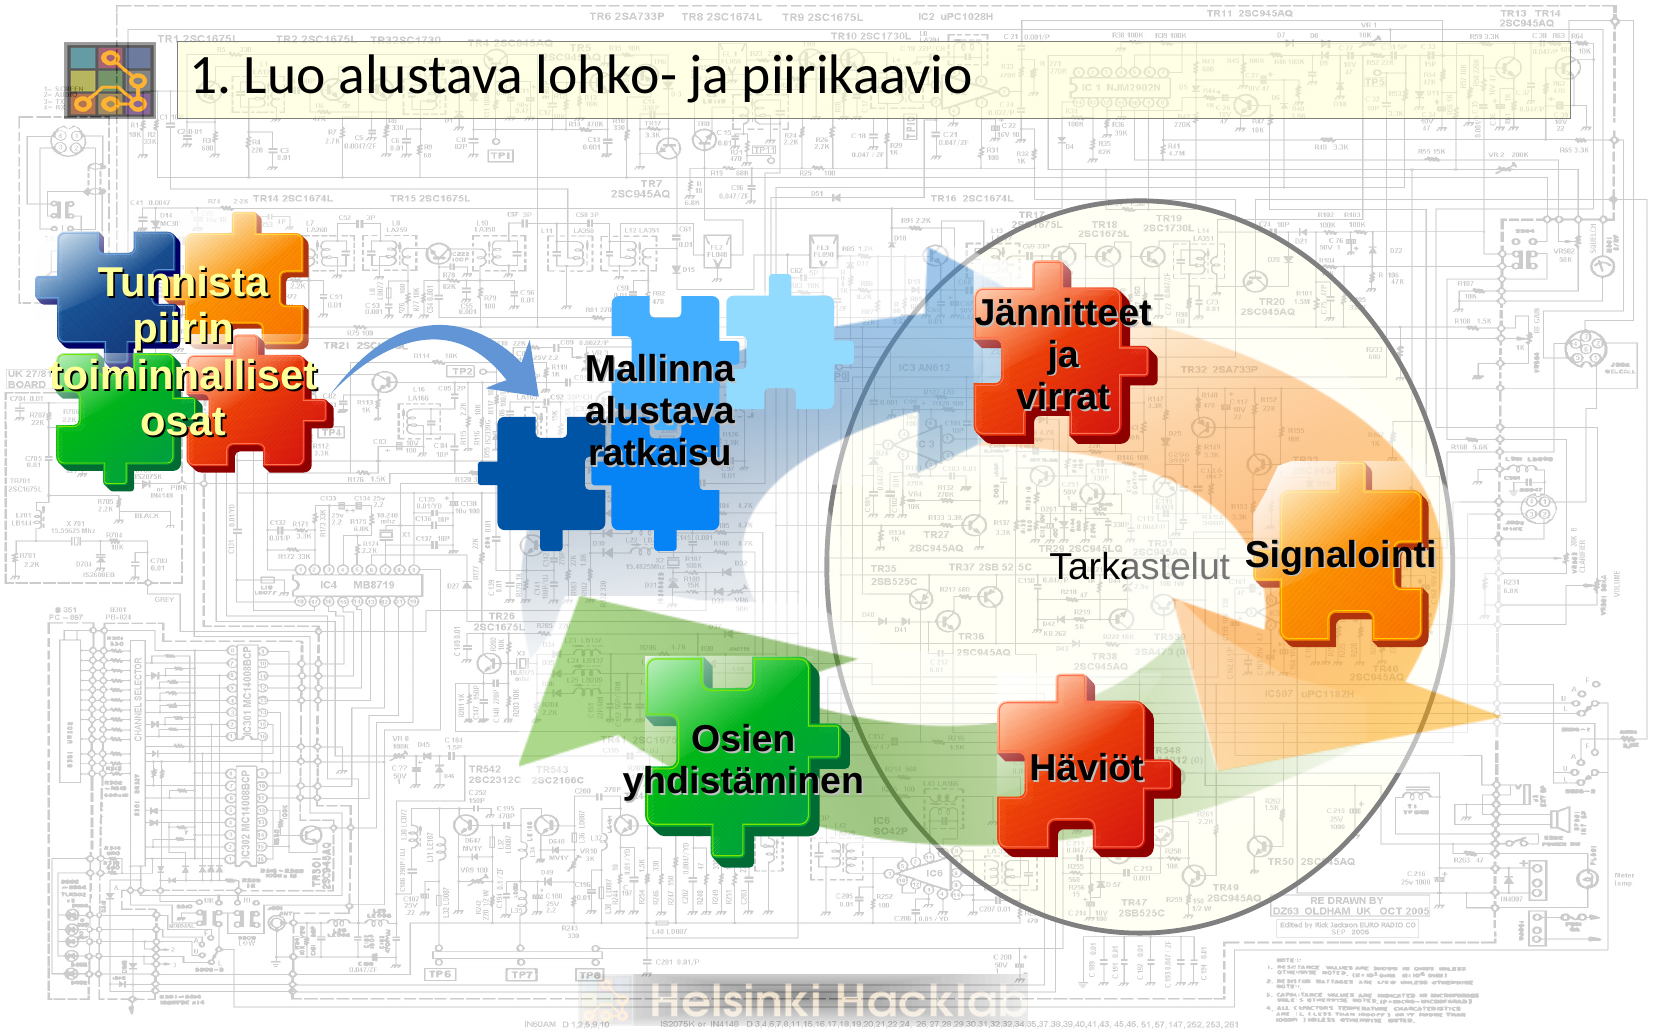

# 1. Luo alustava lohko- ja piirikaavio
Tunnista
piirin
toiminnalliset
osat
Tarkastelut
Mallinna
alustava
ratkaisu
Jännitteet
ja
virrat
Signalointi
Osien
yhdistäminen
Häviöt